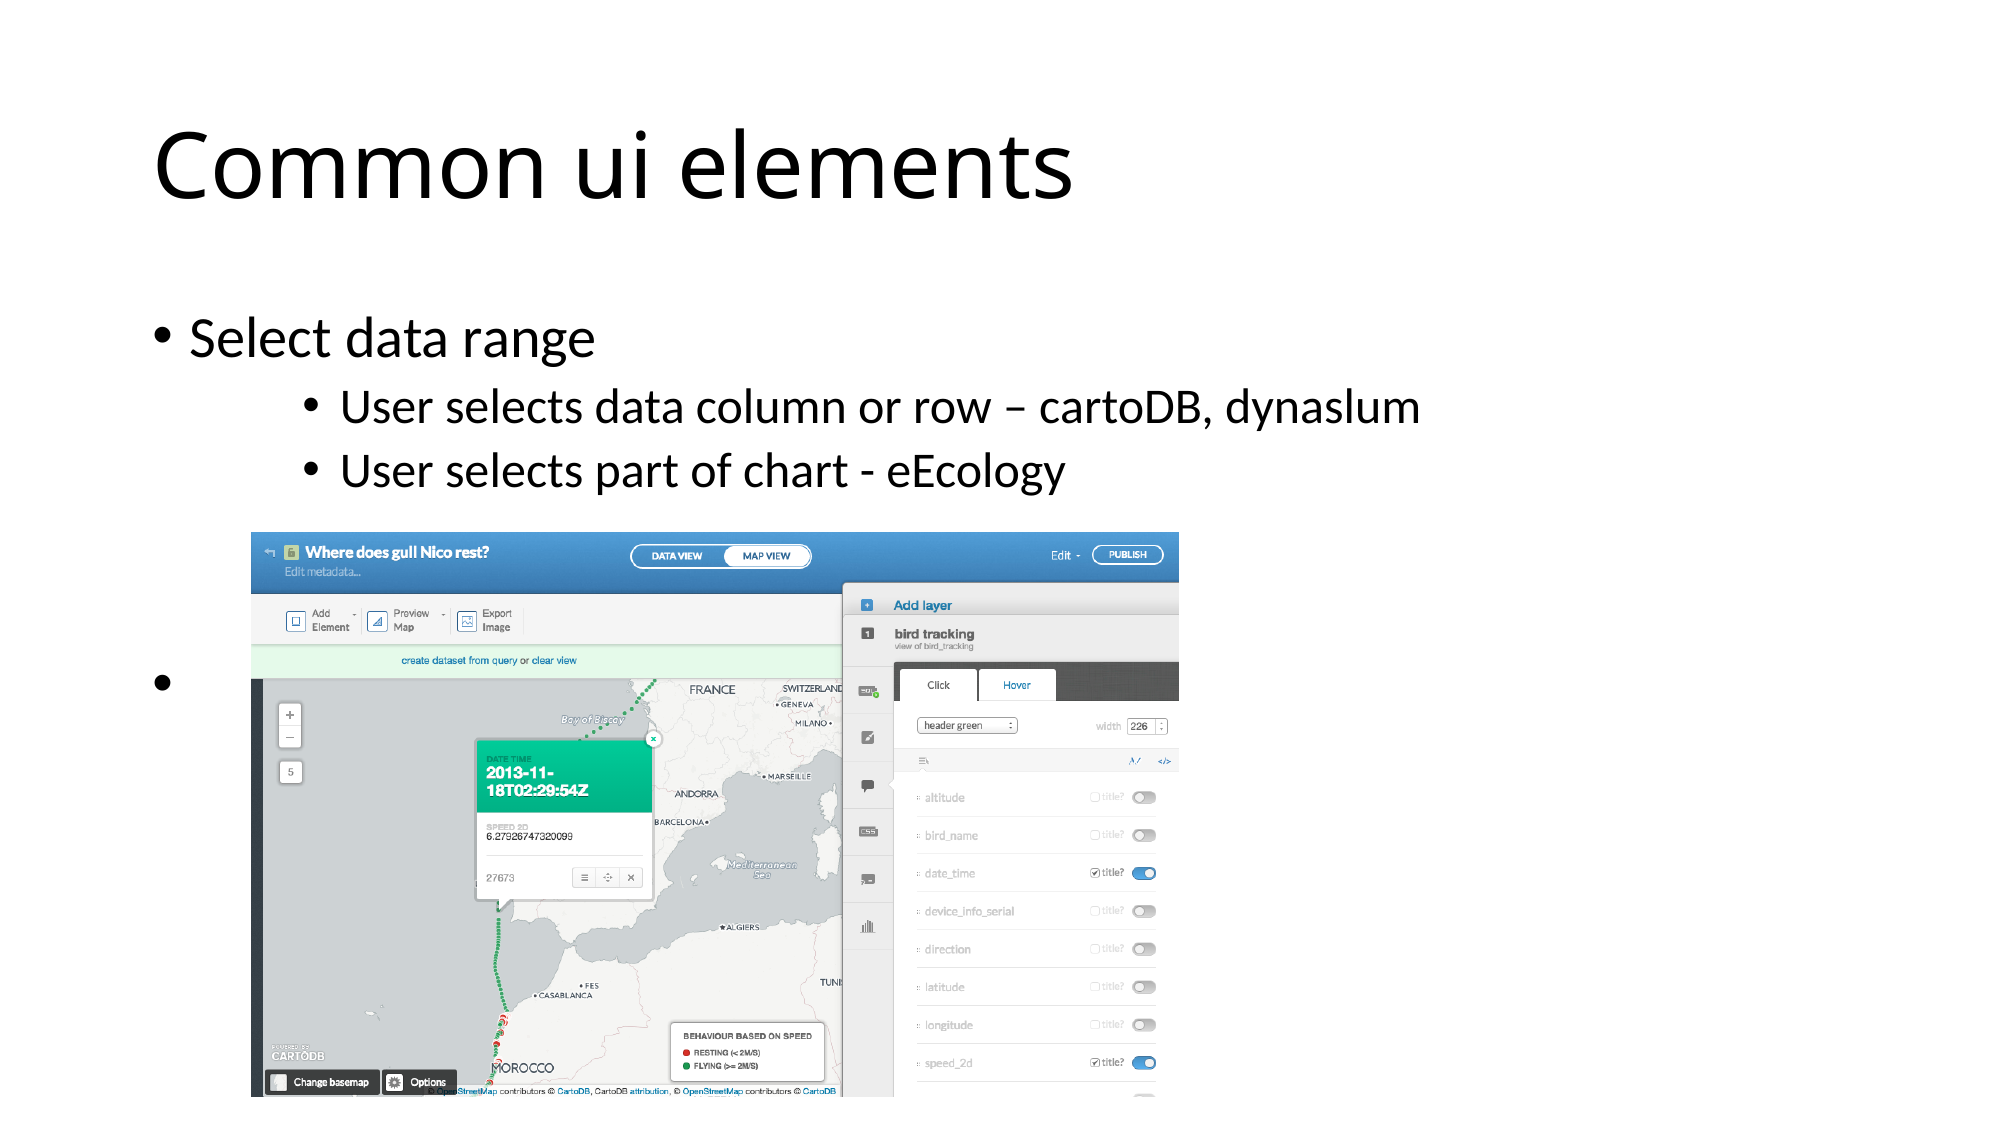

# Common ui elements
Select data range
User selects data column or row – cartoDB, dynaslum
User selects part of chart - eEcology